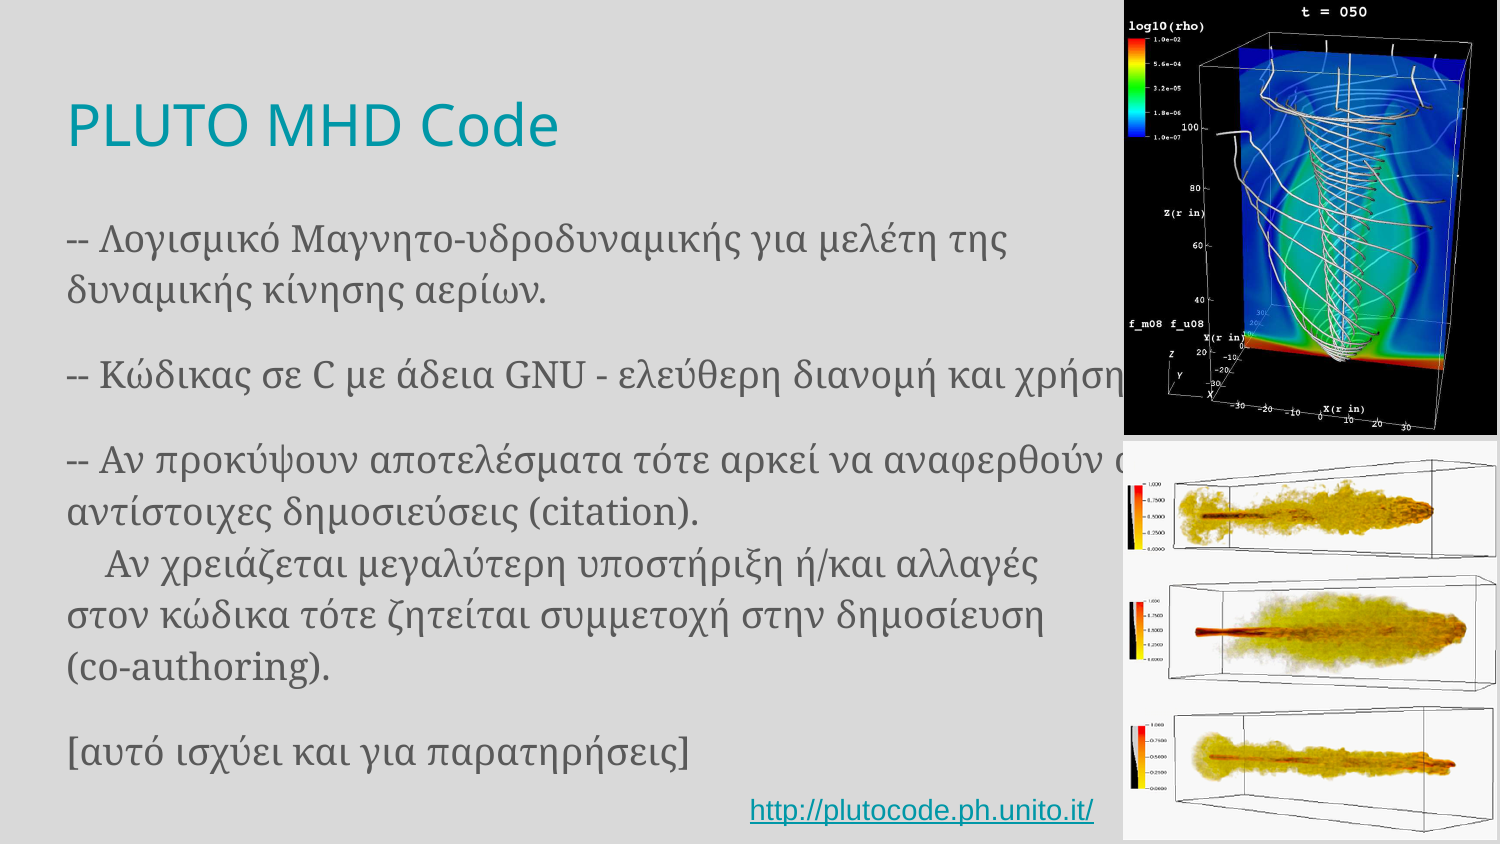

PLUTO MHD Code
# -- Λογισμικό Μαγνητο-υδροδυναμικής για μελέτη της δυναμικής κίνησης αερίων.
-- Κώδικας σε C με άδεια GNU - ελεύθερη διανομή και χρήση.
-- Αν προκύψουν αποτελέσματα τότε αρκεί να αναφερθούν οι
αντίστοιχες δημοσιεύσεις (citation).
 Αν χρειάζεται μεγαλύτερη υποστήριξη ή/και αλλαγές
στον κώδικα τότε ζητείται συμμετοχή στην δημοσίευση
(co-authoring).
[αυτό ισχύει και για παρατηρήσεις]
http://plutocode.ph.unito.it/